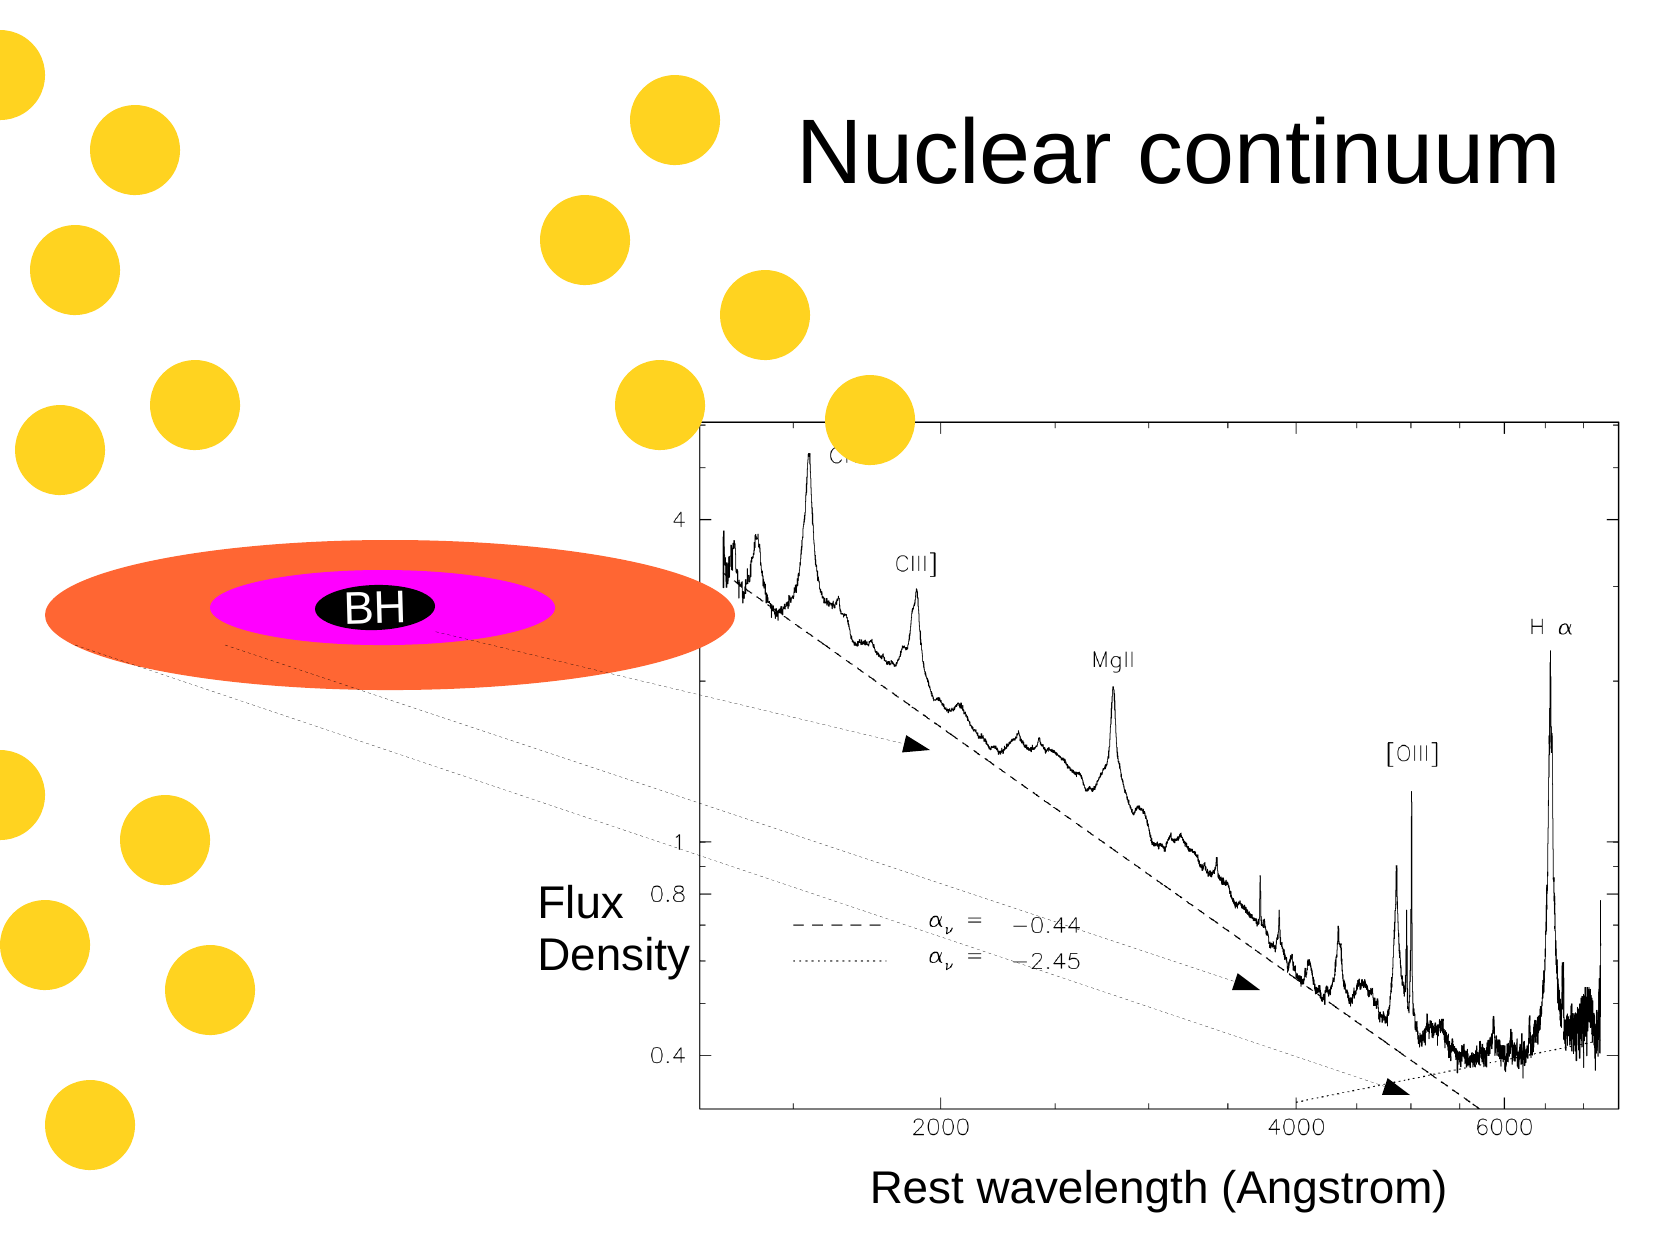

# Nuclear continuum
BH
Flux
Density
Rest wavelength (Angstrom)